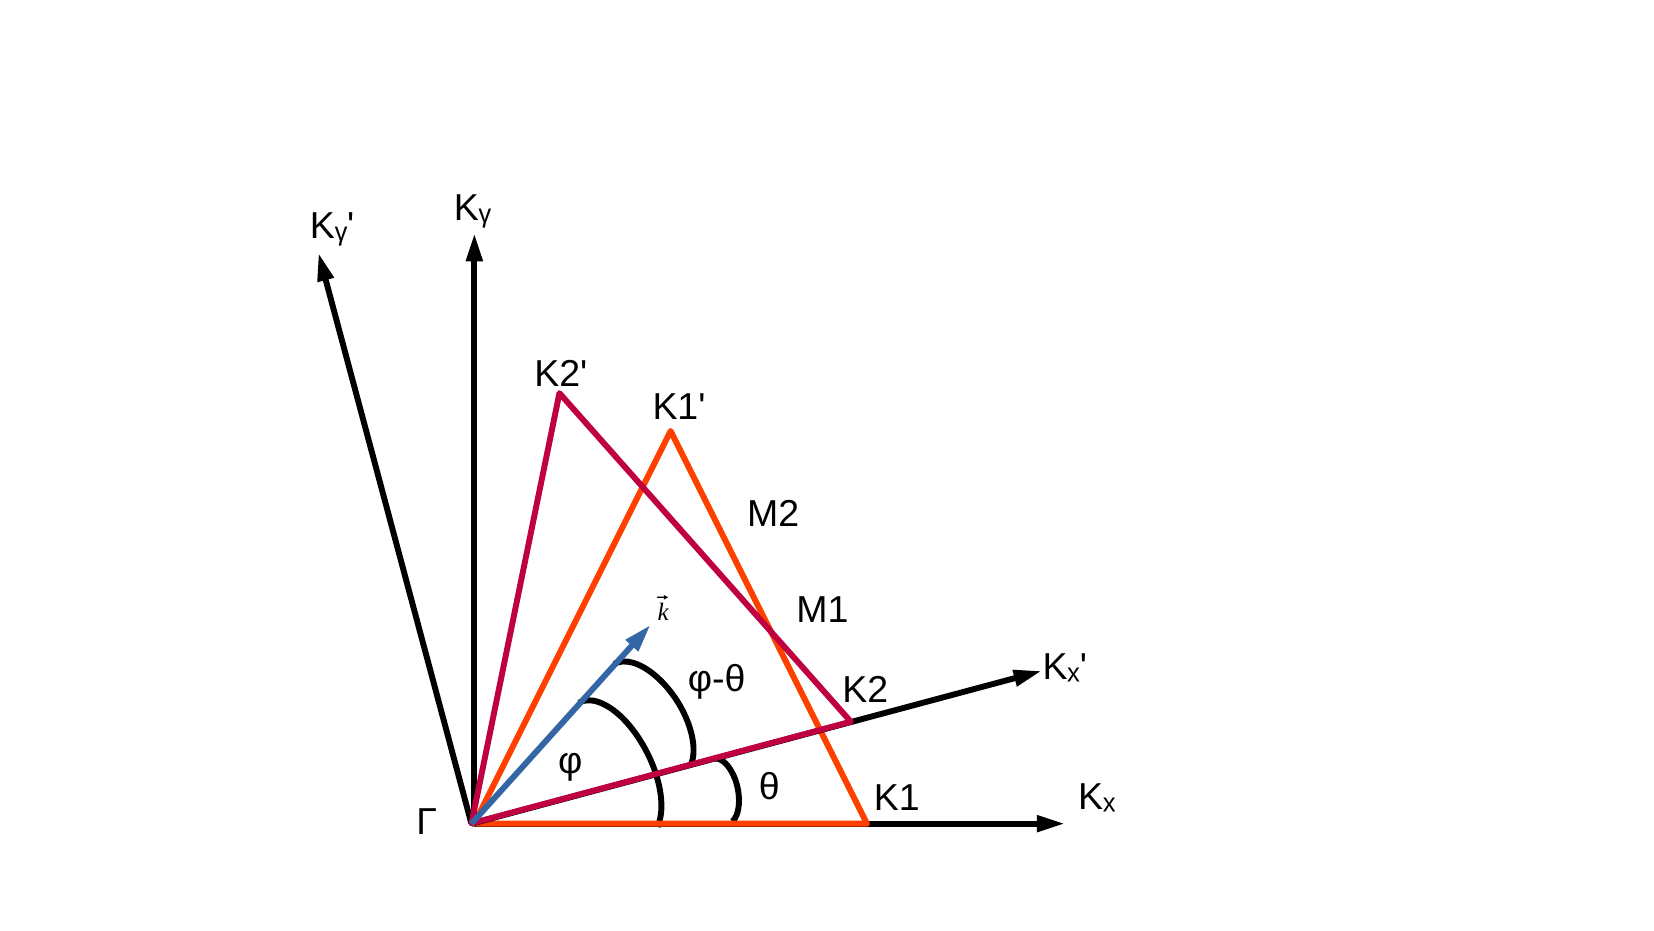

Kᵧ
Kᵧʹ
K2ʹ
K1ʹ
M2
M1
Kₓʹ
φ-θ
K2
φ
θ
Kₓ
K1
Γ